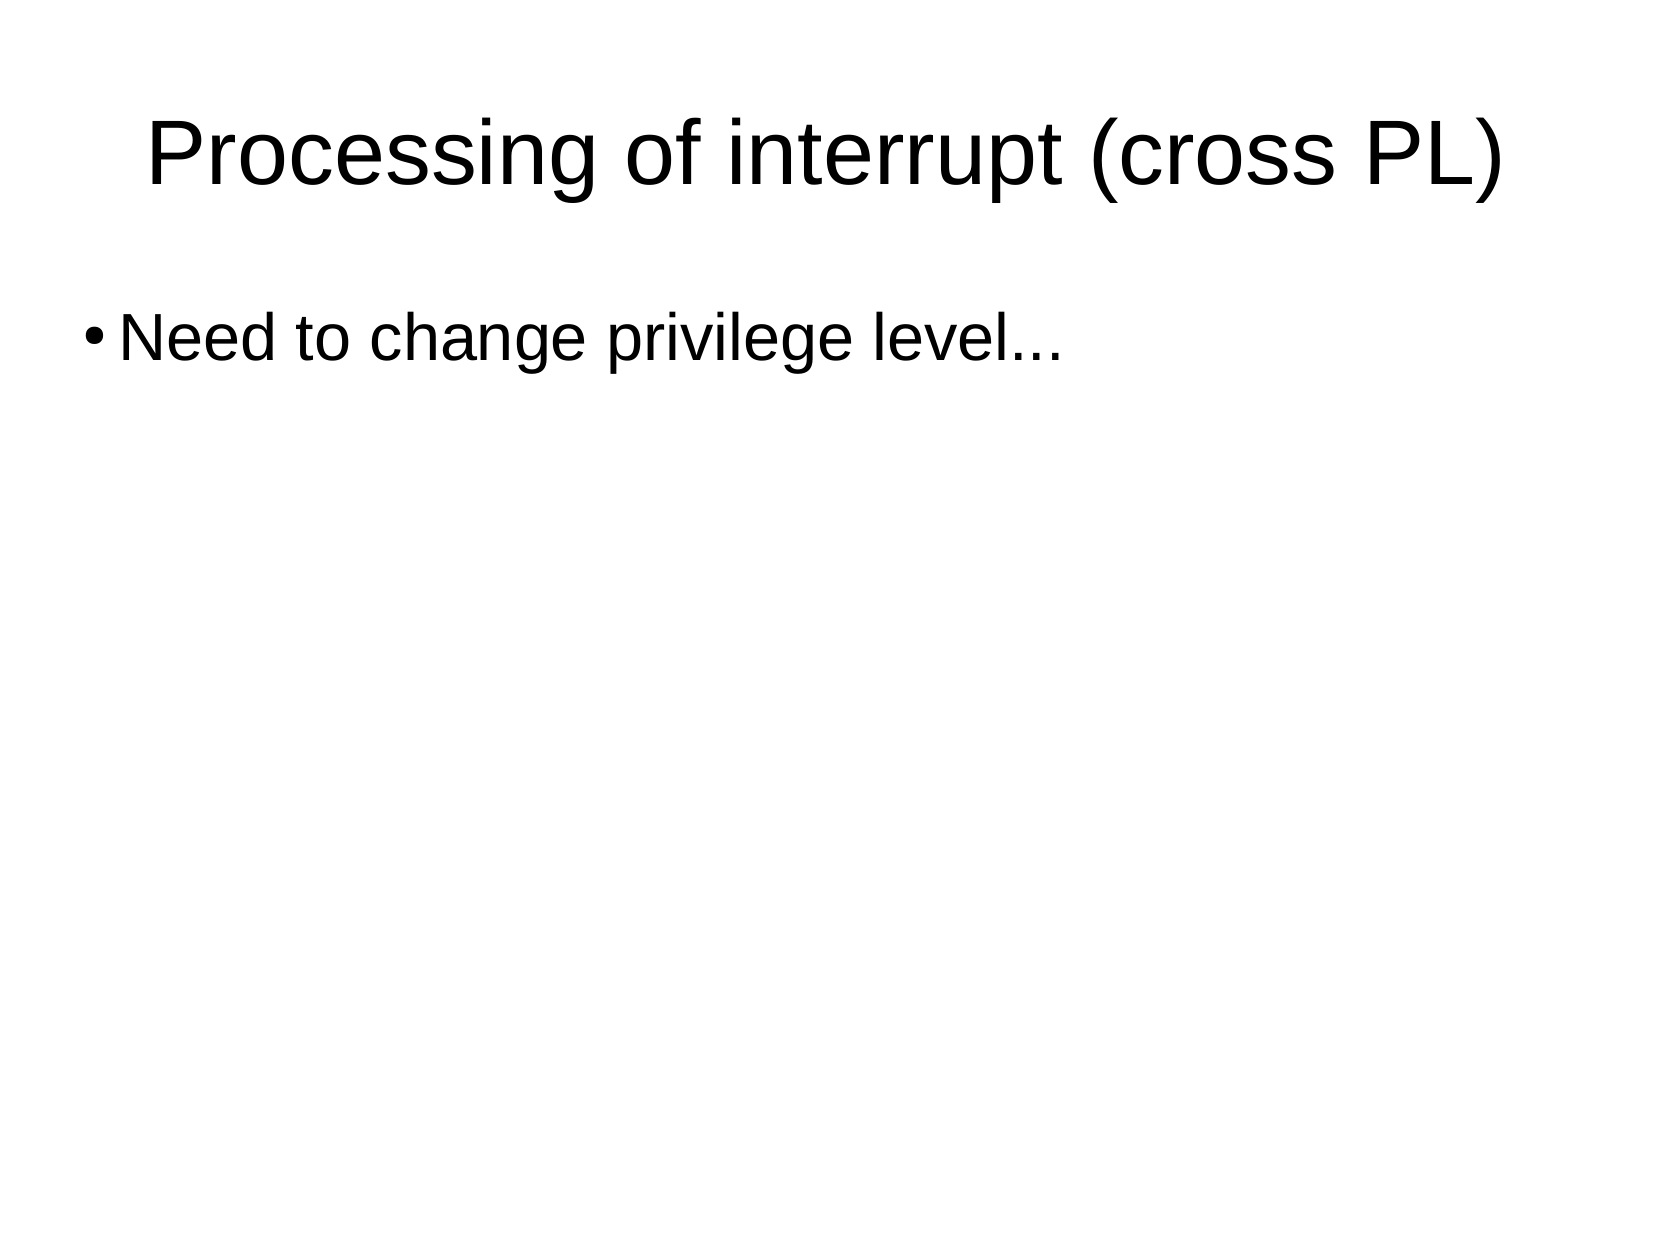

Processing of interrupt (cross PL)
# Need to change privilege level...